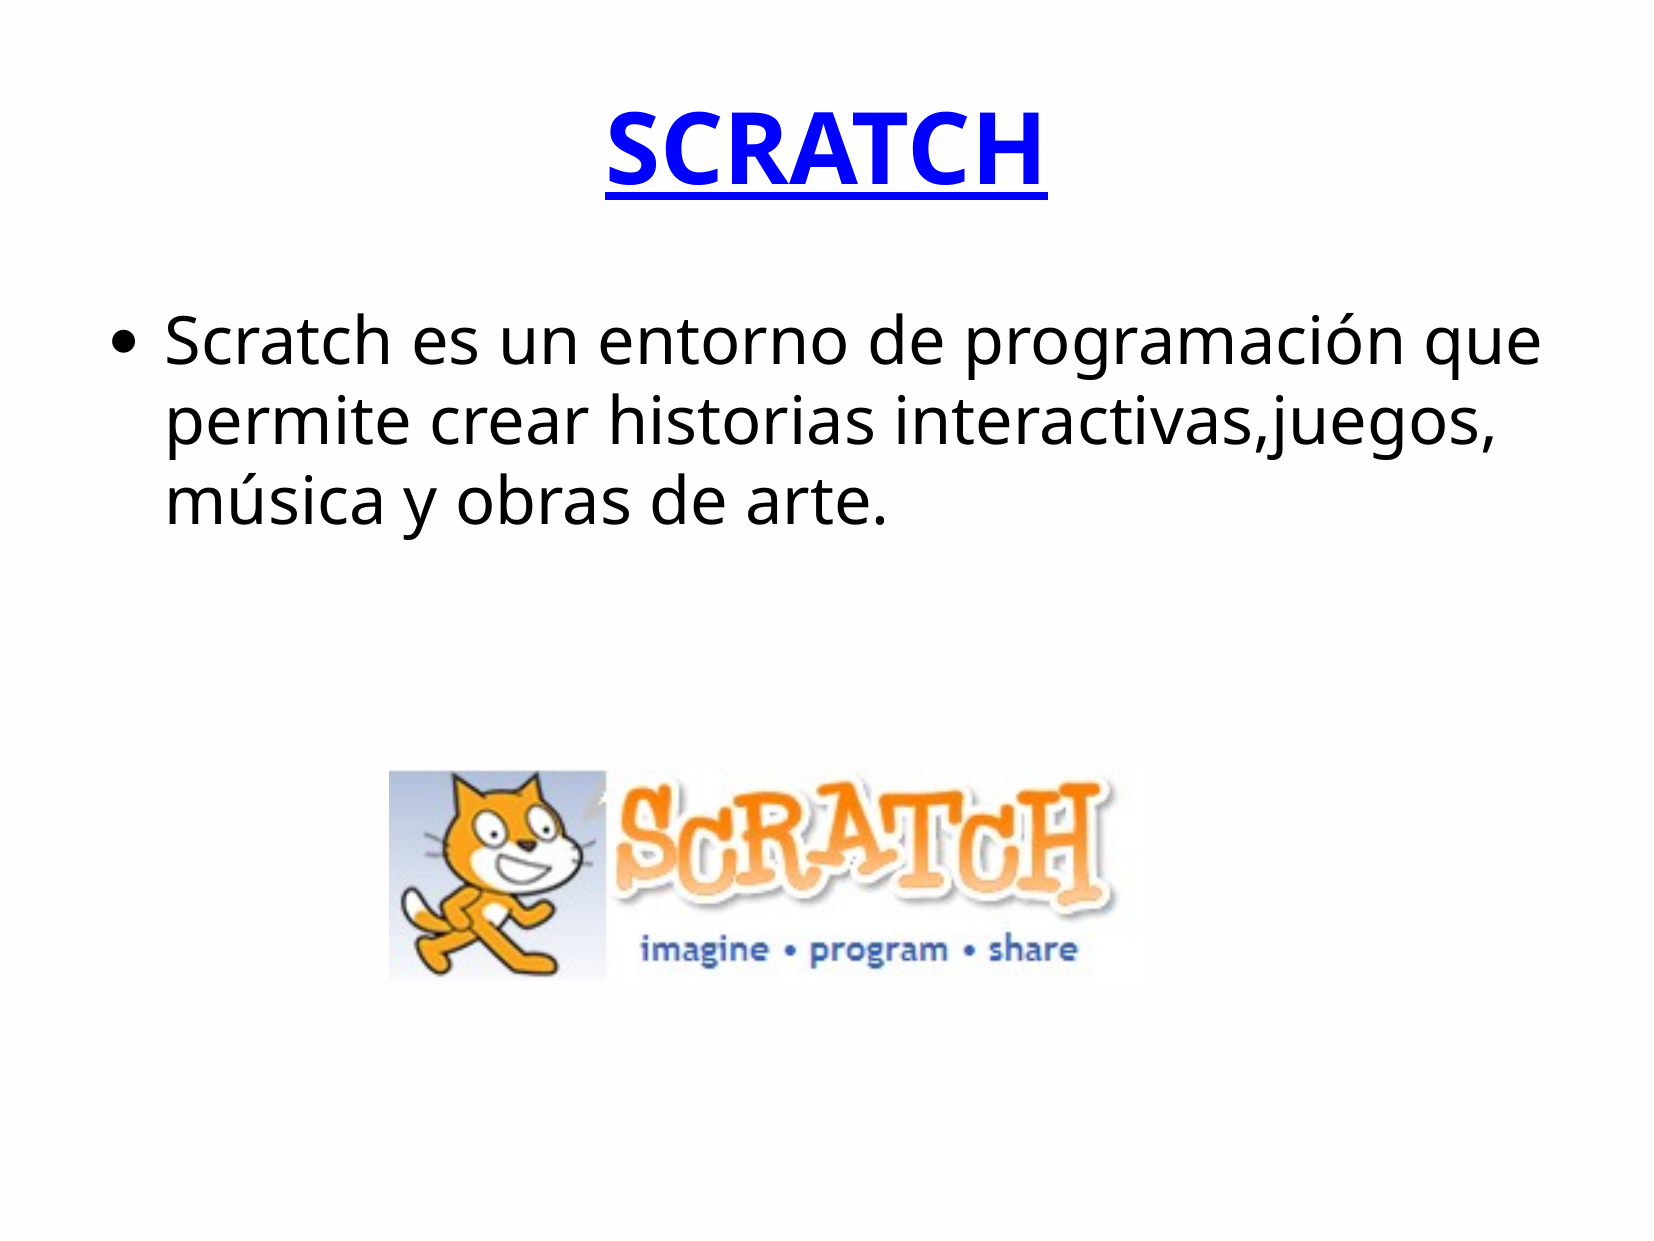

# SCRATCH
Scratch es un entorno de programación que permite crear historias interactivas,juegos, música y obras de arte.